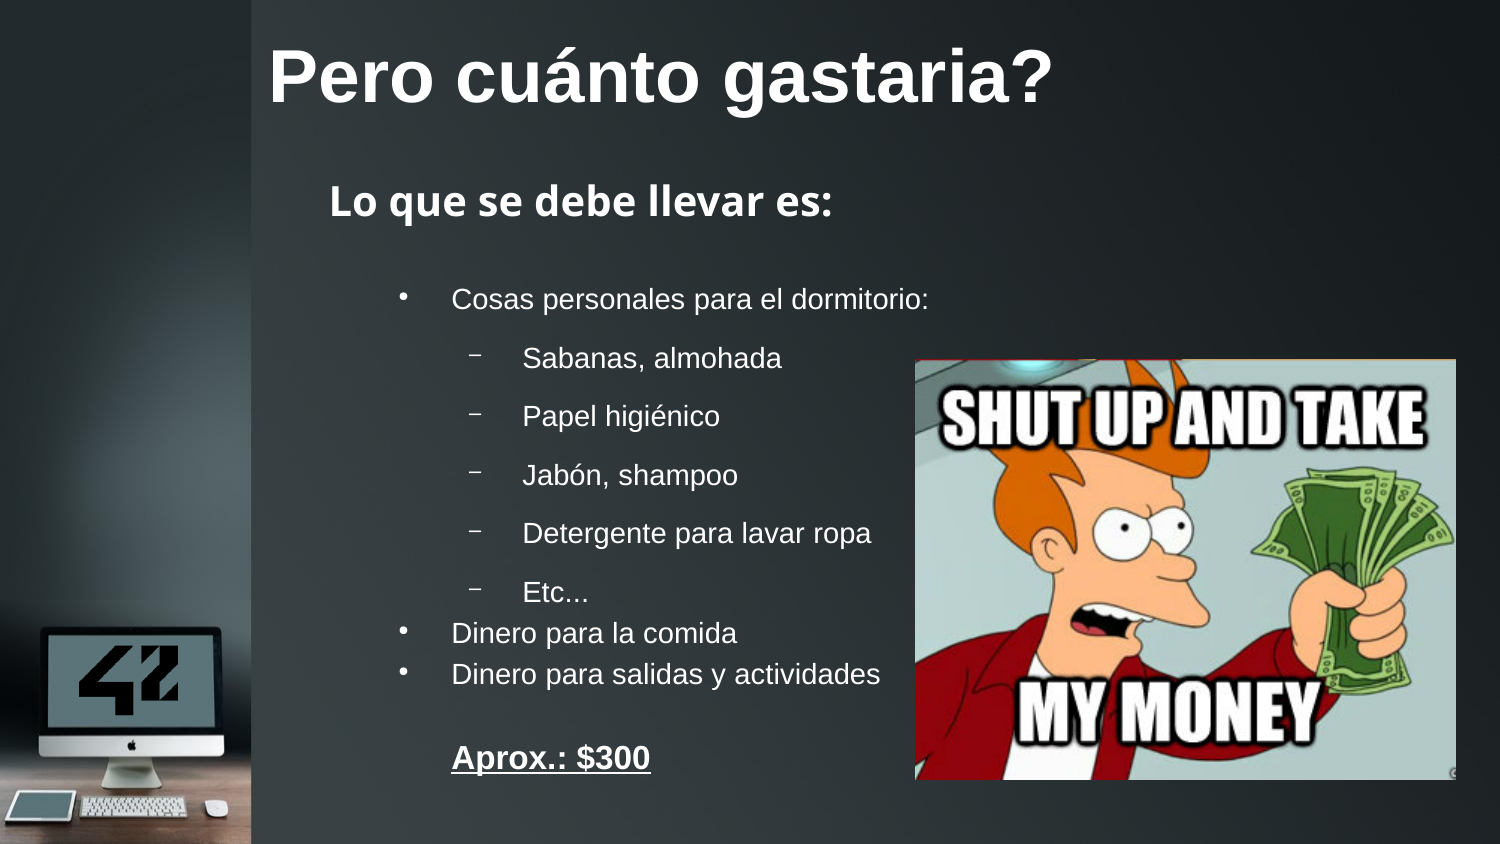

# Pero cuánto gastaria?
Lo que se debe llevar es:
Cosas personales para el dormitorio:
Sabanas, almohada
Papel higiénico
Jabón, shampoo
Detergente para lavar ropa
Etc...
Dinero para la comida
Dinero para salidas y actividades
Aprox.: $300